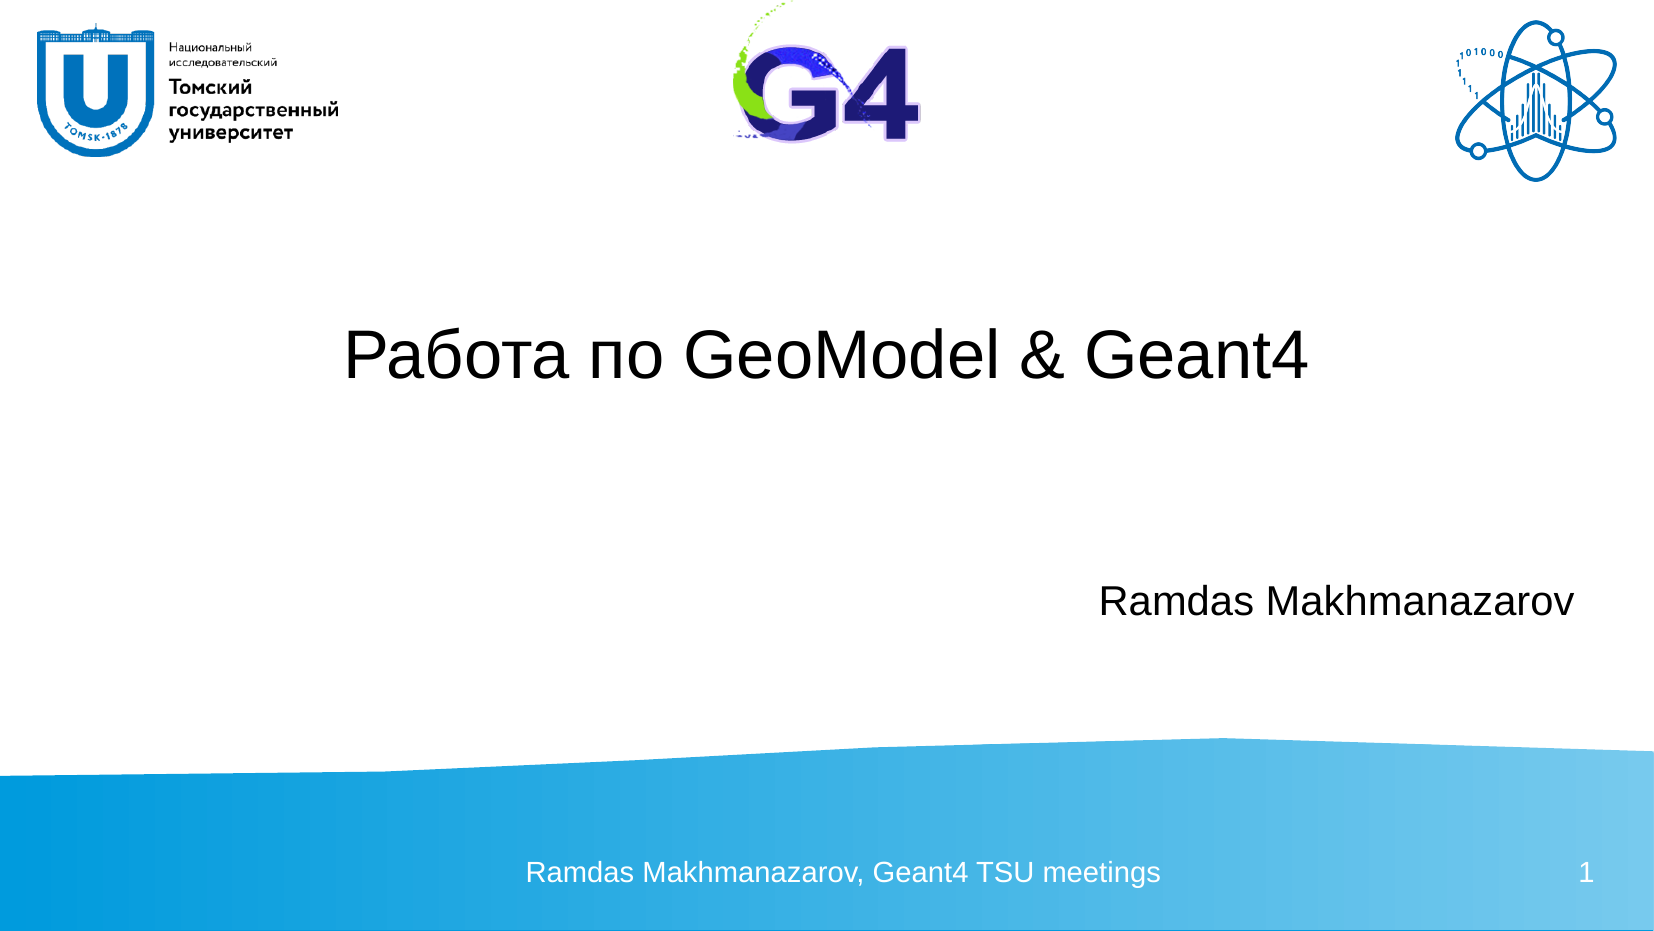

# Работа по GeoModel & Geant4
Ramdas Makhmanazarov